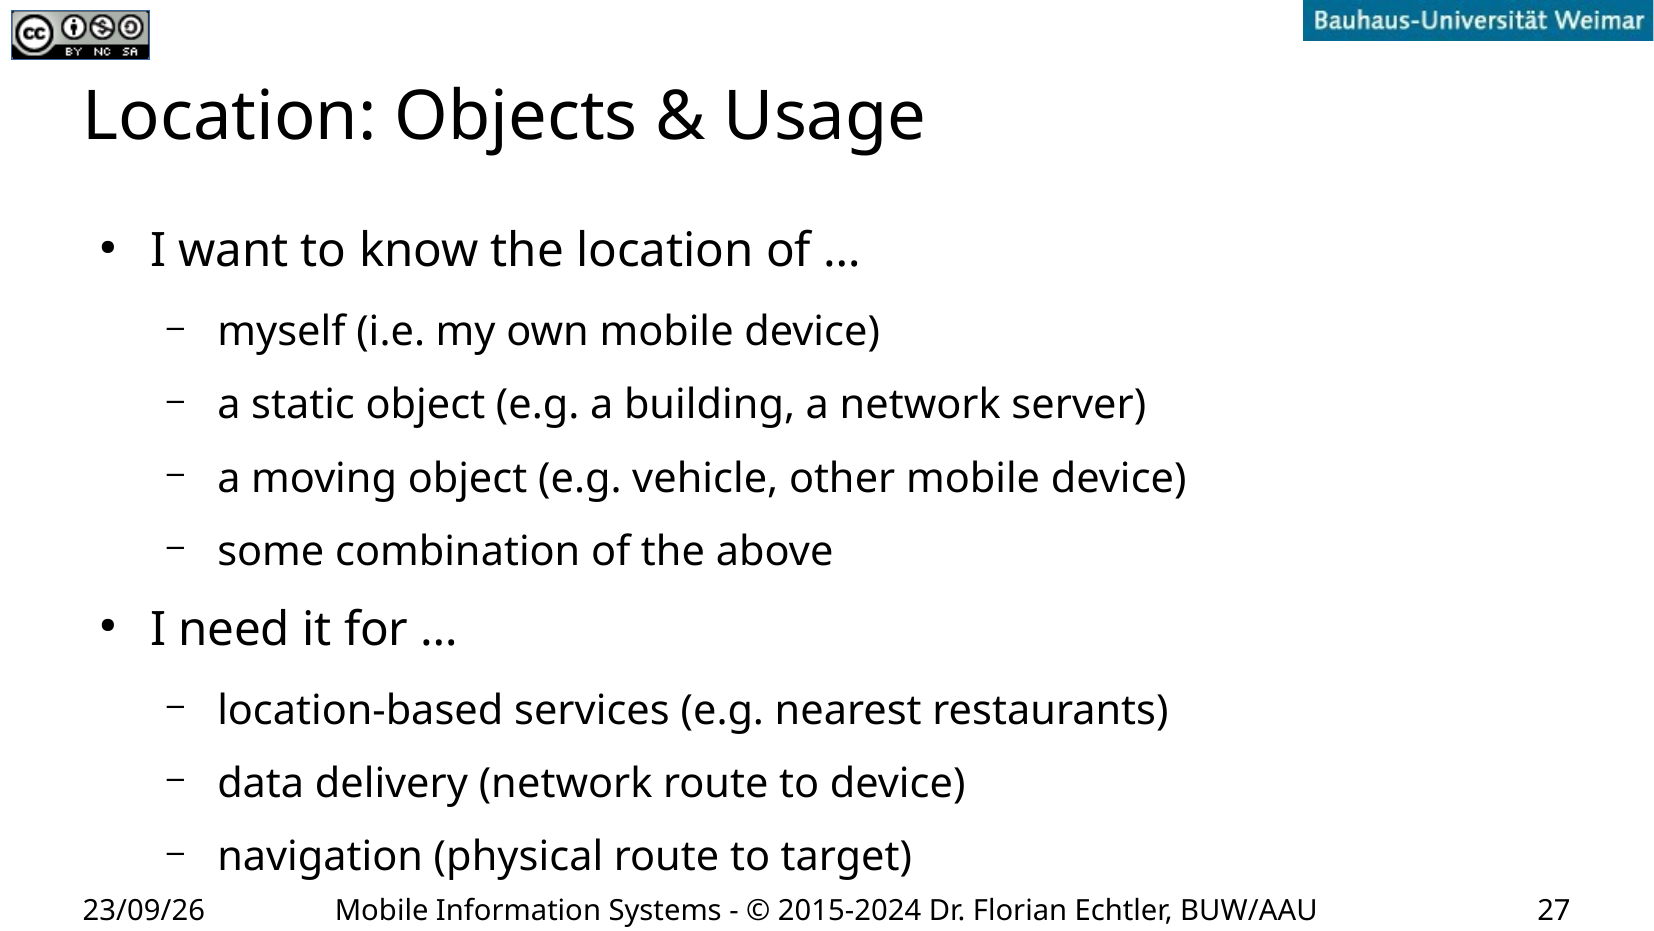

# Location: Objects & Usage
I want to know the location of …
myself (i.e. my own mobile device)
a static object (e.g. a building, a network server)
a moving object (e.g. vehicle, other mobile device)
some combination of the above
I need it for …
location-based services (e.g. nearest restaurants)
data delivery (network route to device)
navigation (physical route to target)
Mobile Information Systems - © 2015-2024 Dr. Florian Echtler, BUW/AAU
27